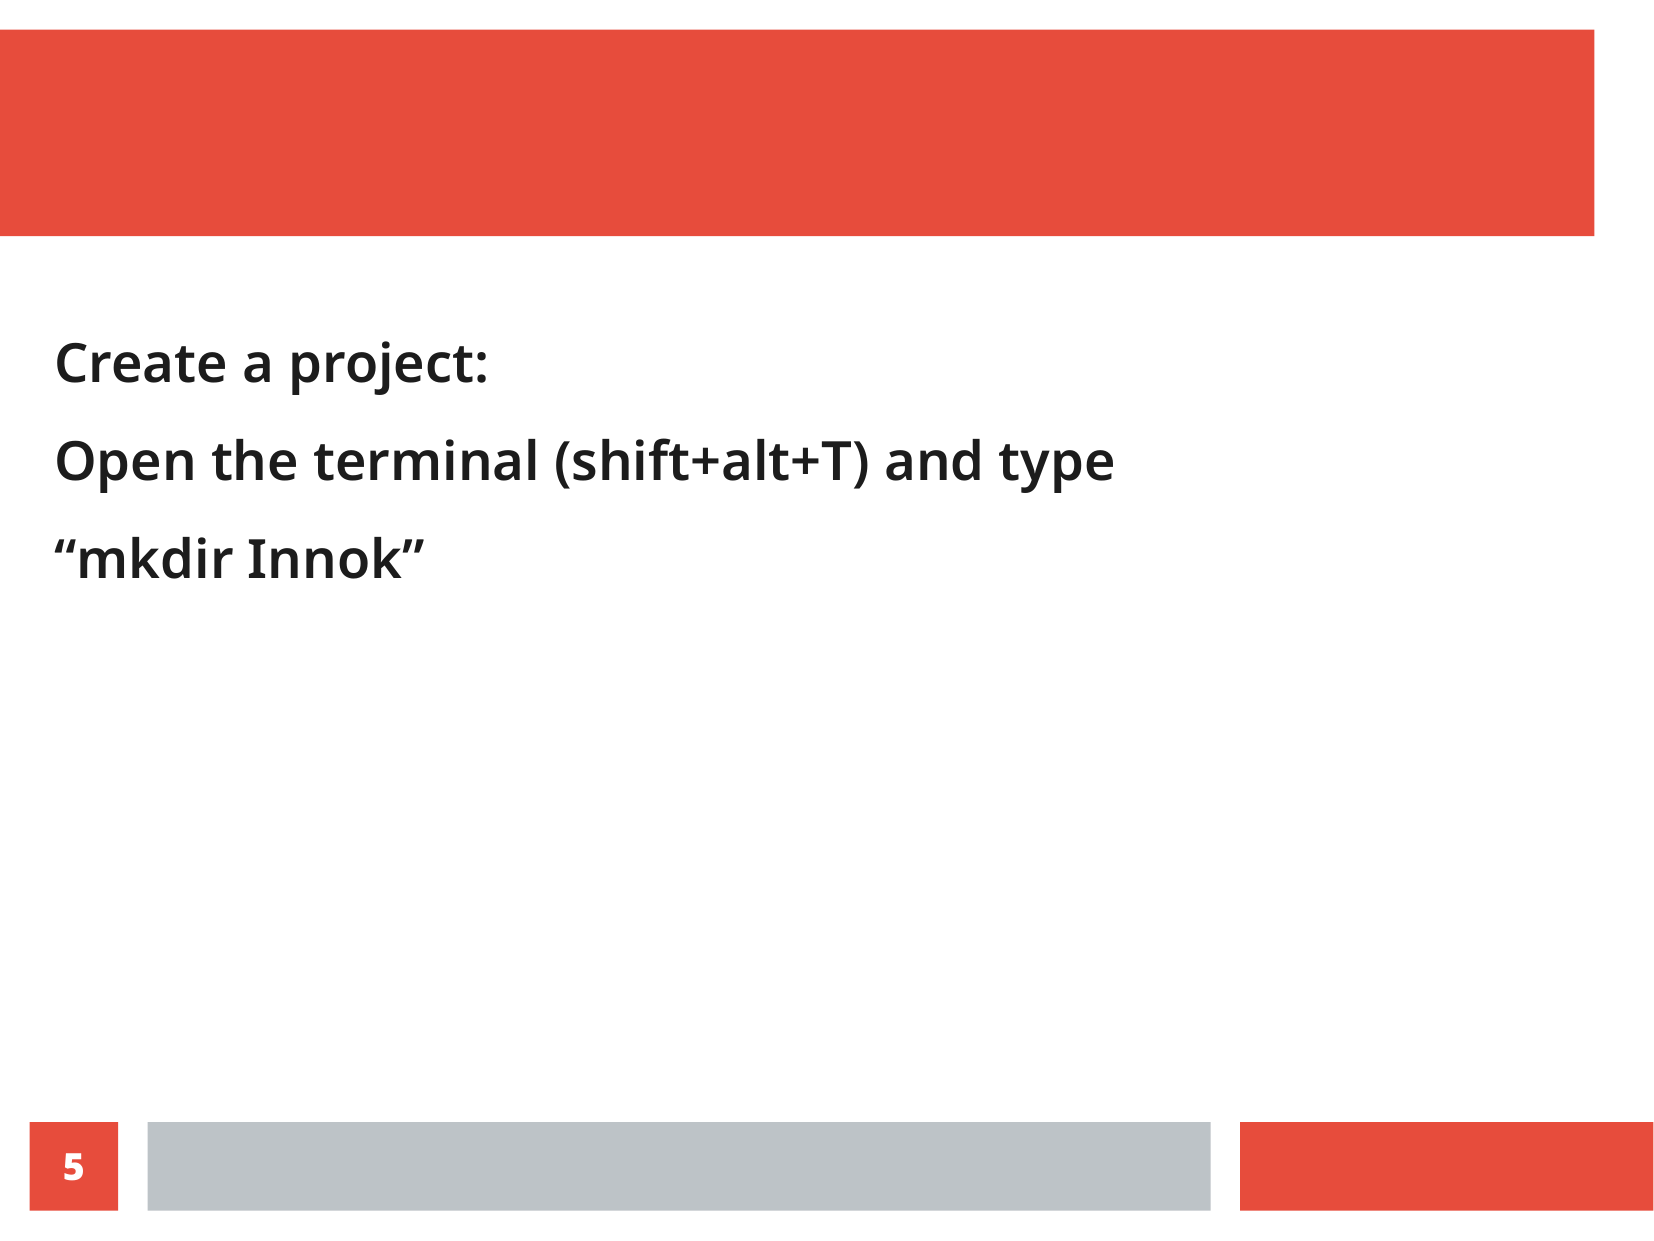

#
Create a project:
Open the terminal (shift+alt+T) and type
“mkdir Innok”
5